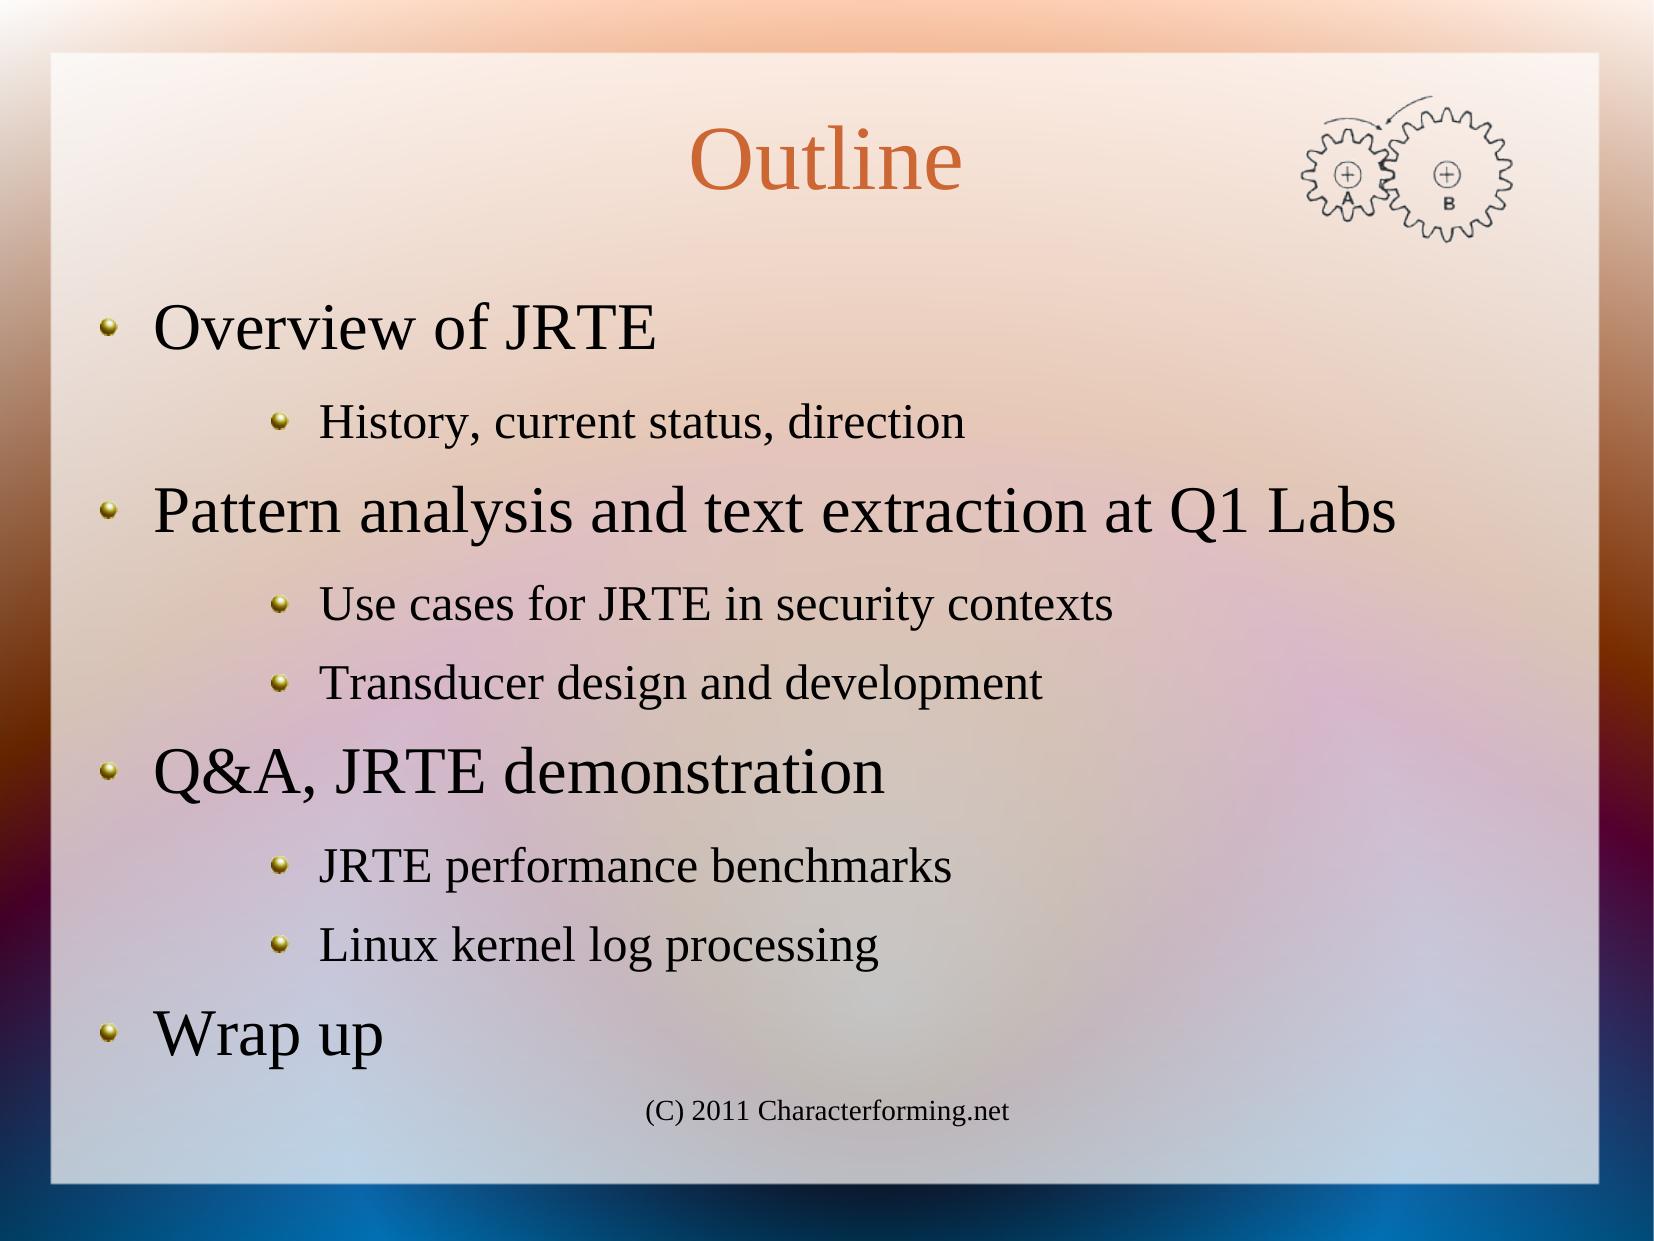

# Outline
Overview of JRTE
History, current status, direction
Pattern analysis and text extraction at Q1 Labs
Use cases for JRTE in security contexts
Transducer design and development
Q&A, JRTE demonstration
JRTE performance benchmarks
Linux kernel log processing
Wrap up
(C) 2011 Characterforming.net